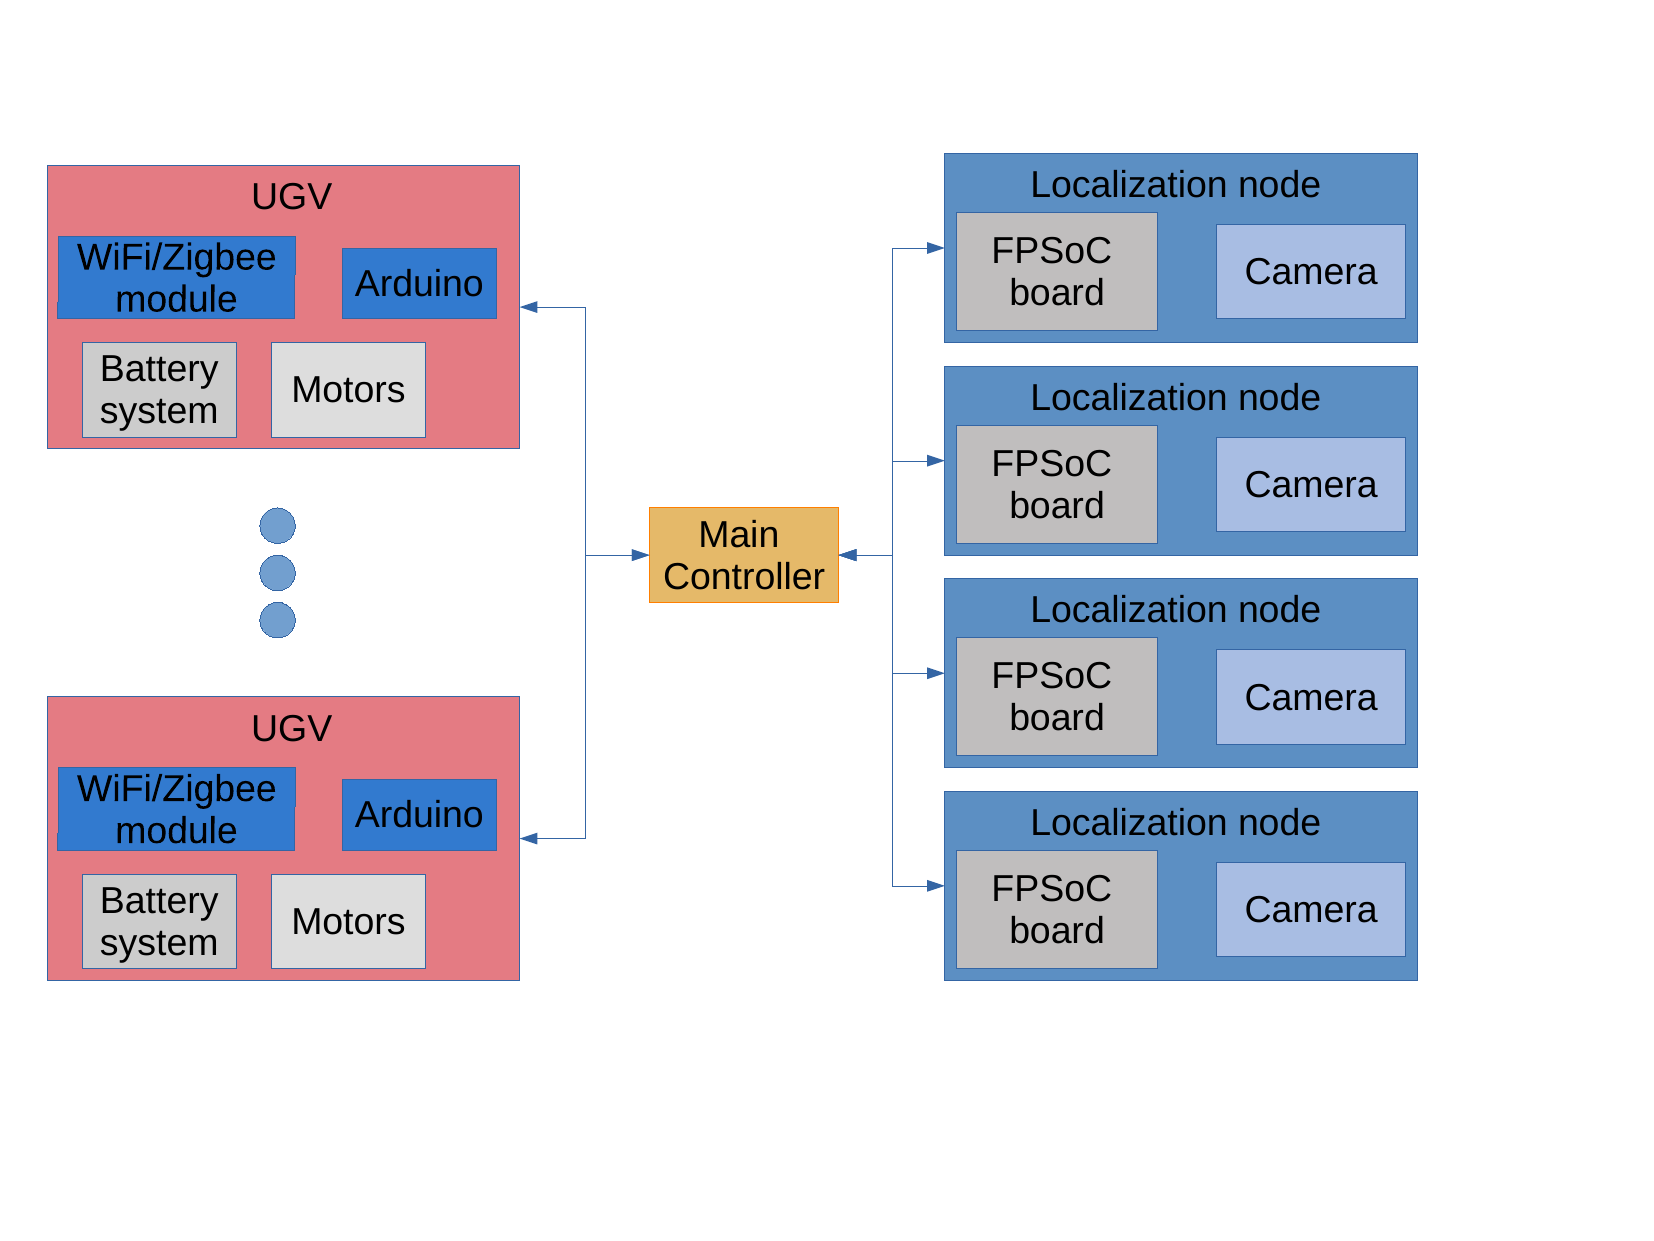

Localization node
Localization node
Localization node
UGV
FPSoC
board
FPSoC
board
FPSoC
board
Camera
Camera
WiFi/Zigbee
module
Camera
Arduino
Battery
system
Motors
Localization node
Localization node
FPSoC
board
FPSoC
board
Camera
Camera
Main
Controller
Localization node
Localization node
FPSoC
board
FPSoC
board
Camera
Camera
Localization node
UGV
FPSoC
board
WiFi/Zigbee
module
Camera
Arduino
Localization node
Localization node
FPSoC
board
FPSoC
board
Camera
Camera
Battery
system
Motors